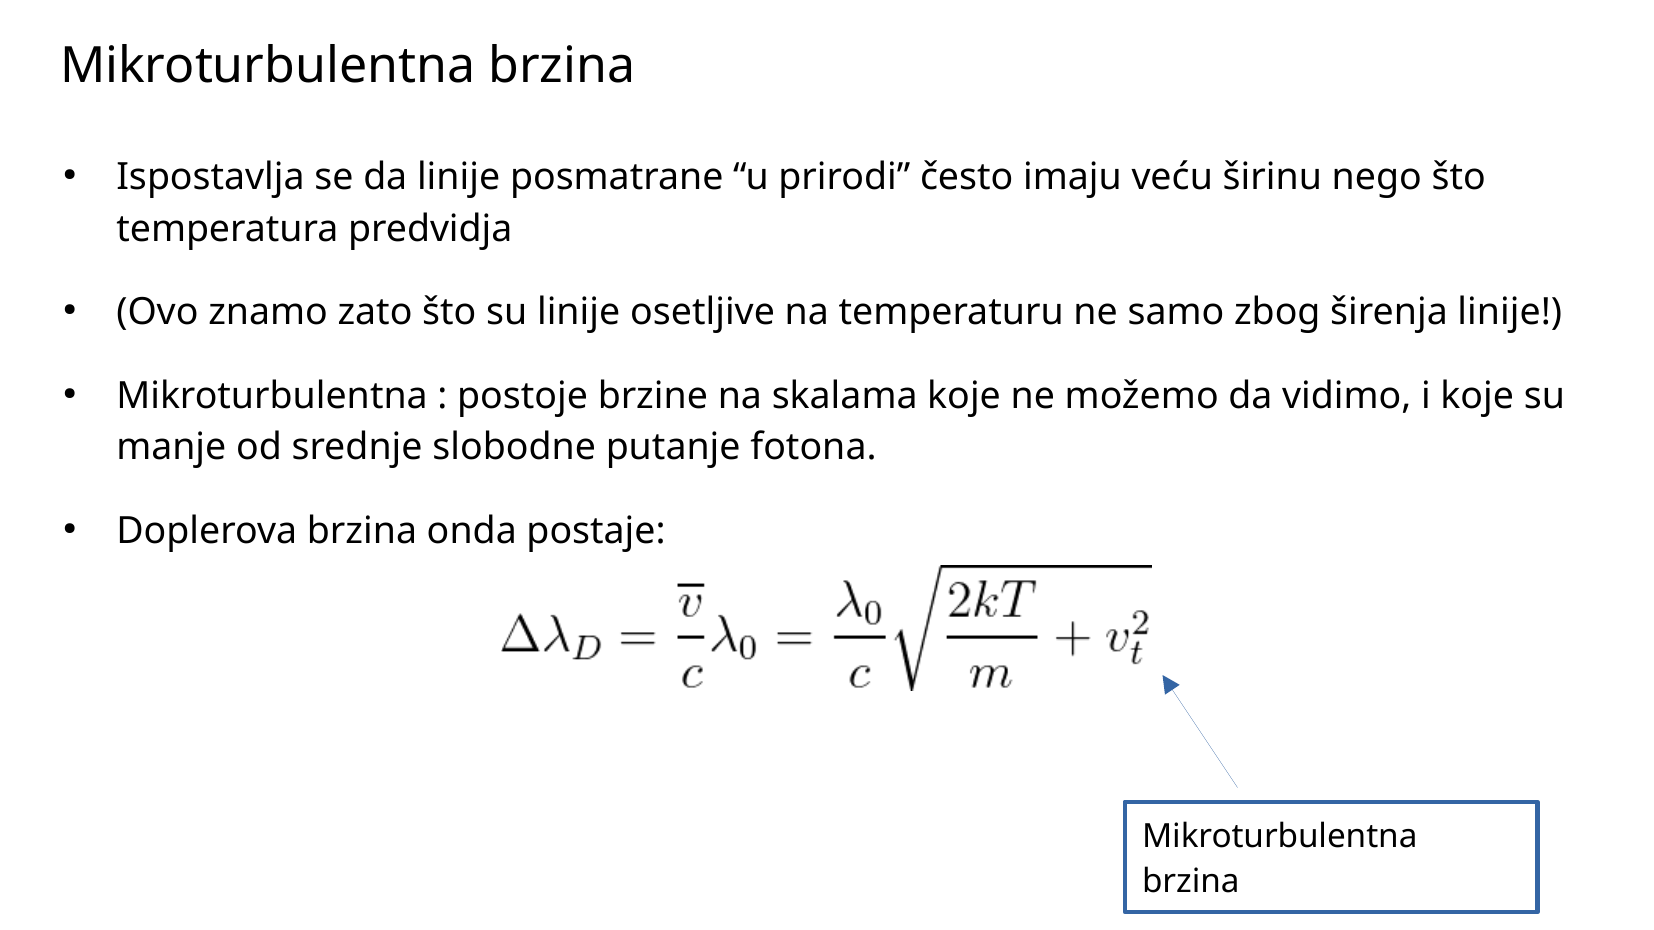

# Mikroturbulentna brzina
Ispostavlja se da linije posmatrane “u prirodi” često imaju veću širinu nego što temperatura predvidja
(Ovo znamo zato što su linije osetljive na temperaturu ne samo zbog širenja linije!)
Mikroturbulentna : postoje brzine na skalama koje ne možemo da vidimo, i koje su manje od srednje slobodne putanje fotona.
Doplerova brzina onda postaje:
Mikroturbulentna brzina